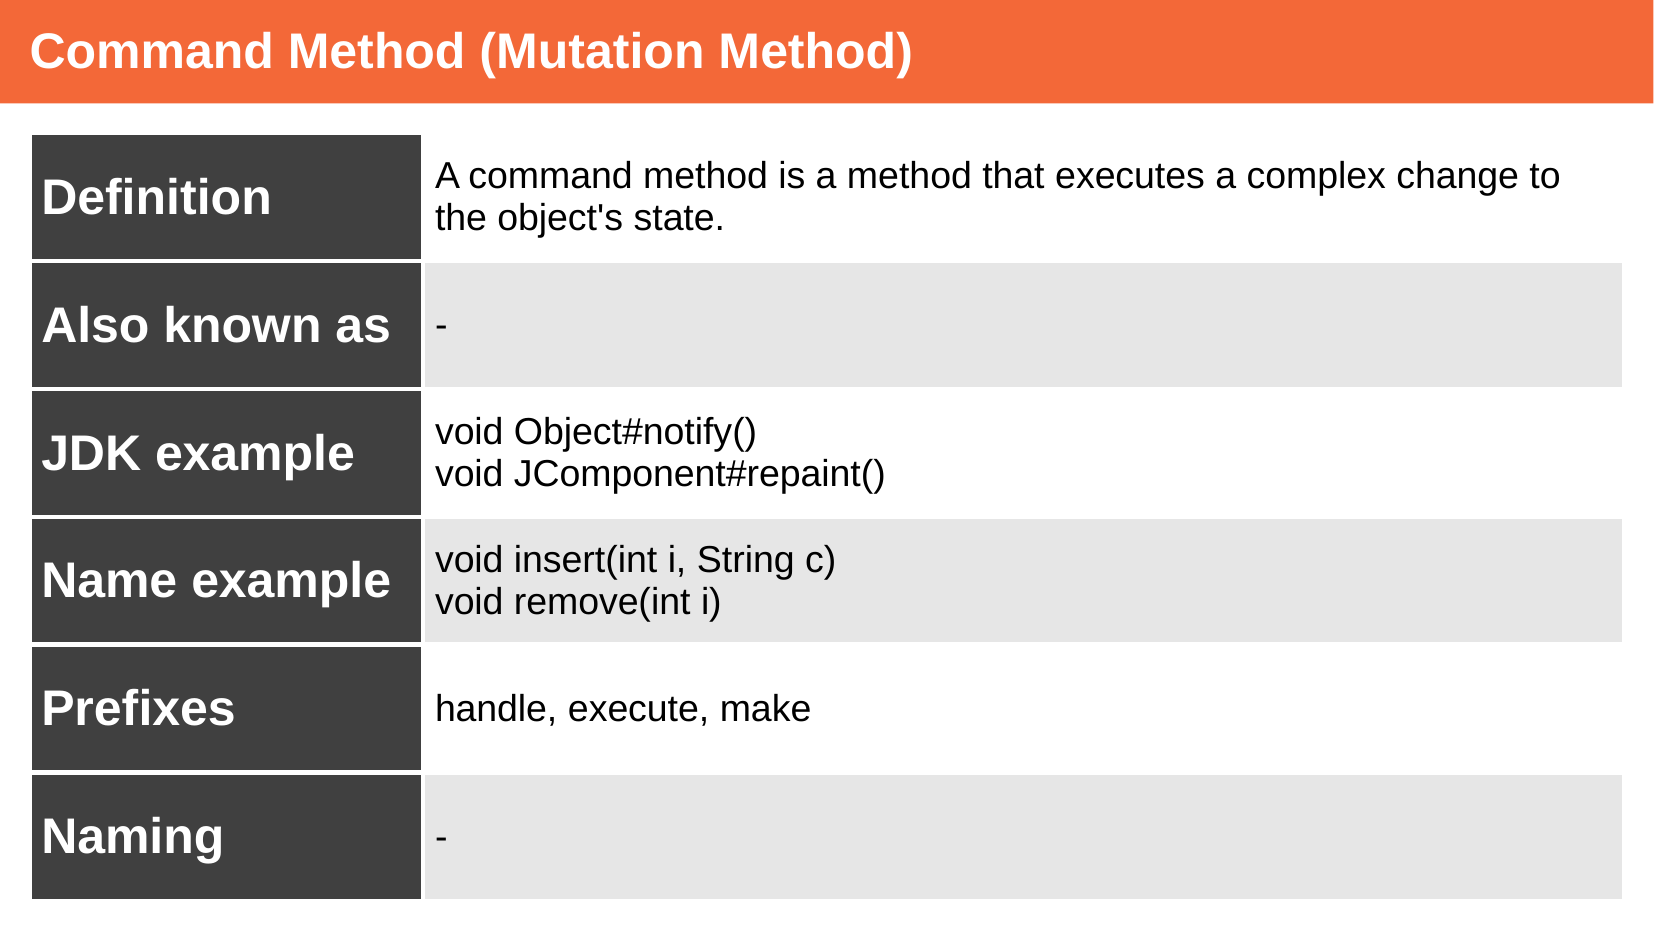

# Command Method (Mutation Method)
| Definition | A command method is a method that executes a complex change to the object's state. |
| --- | --- |
| Also known as | - |
| JDK example | void Object#notify() void JComponent#repaint() |
| Name example | void insert(int i, String c) void remove(int i) |
| Prefixes | handle, execute, make |
| Naming | - |
Advanced Design and Programming
17
© 2019 Dirk Riehle - Some Rights Reserved